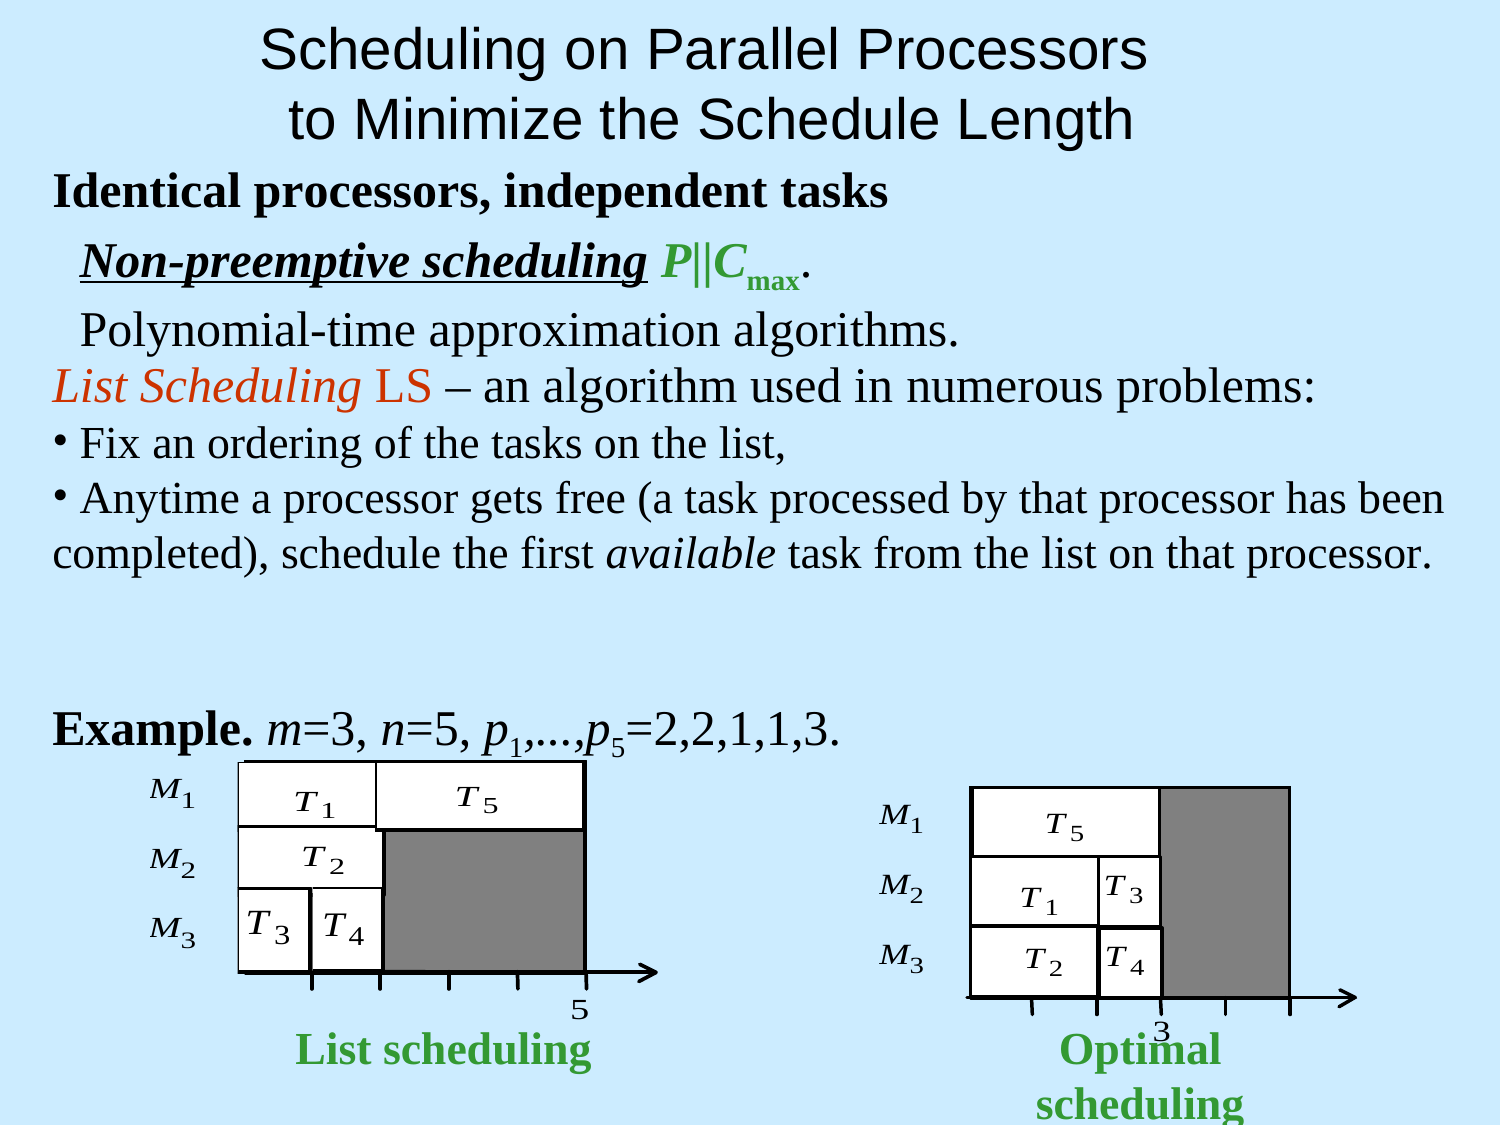

# Scheduling on Parallel Processors to Minimize the Schedule Length
Identical processors, independent tasks
Non-preemptive scheduling P||Cmax.
Polynomial-time approximation algorithms.
List Scheduling LS – an algorithm used in numerous problems:
 Fix an ordering of the tasks on the list,
 Anytime a processor gets free (a task processed by that processor has been completed), schedule the first available task from the list on that processor.
Example. m=3, n=5, p1,...,p5=2,2,1,1,3.
List scheduling
Optimal scheduling